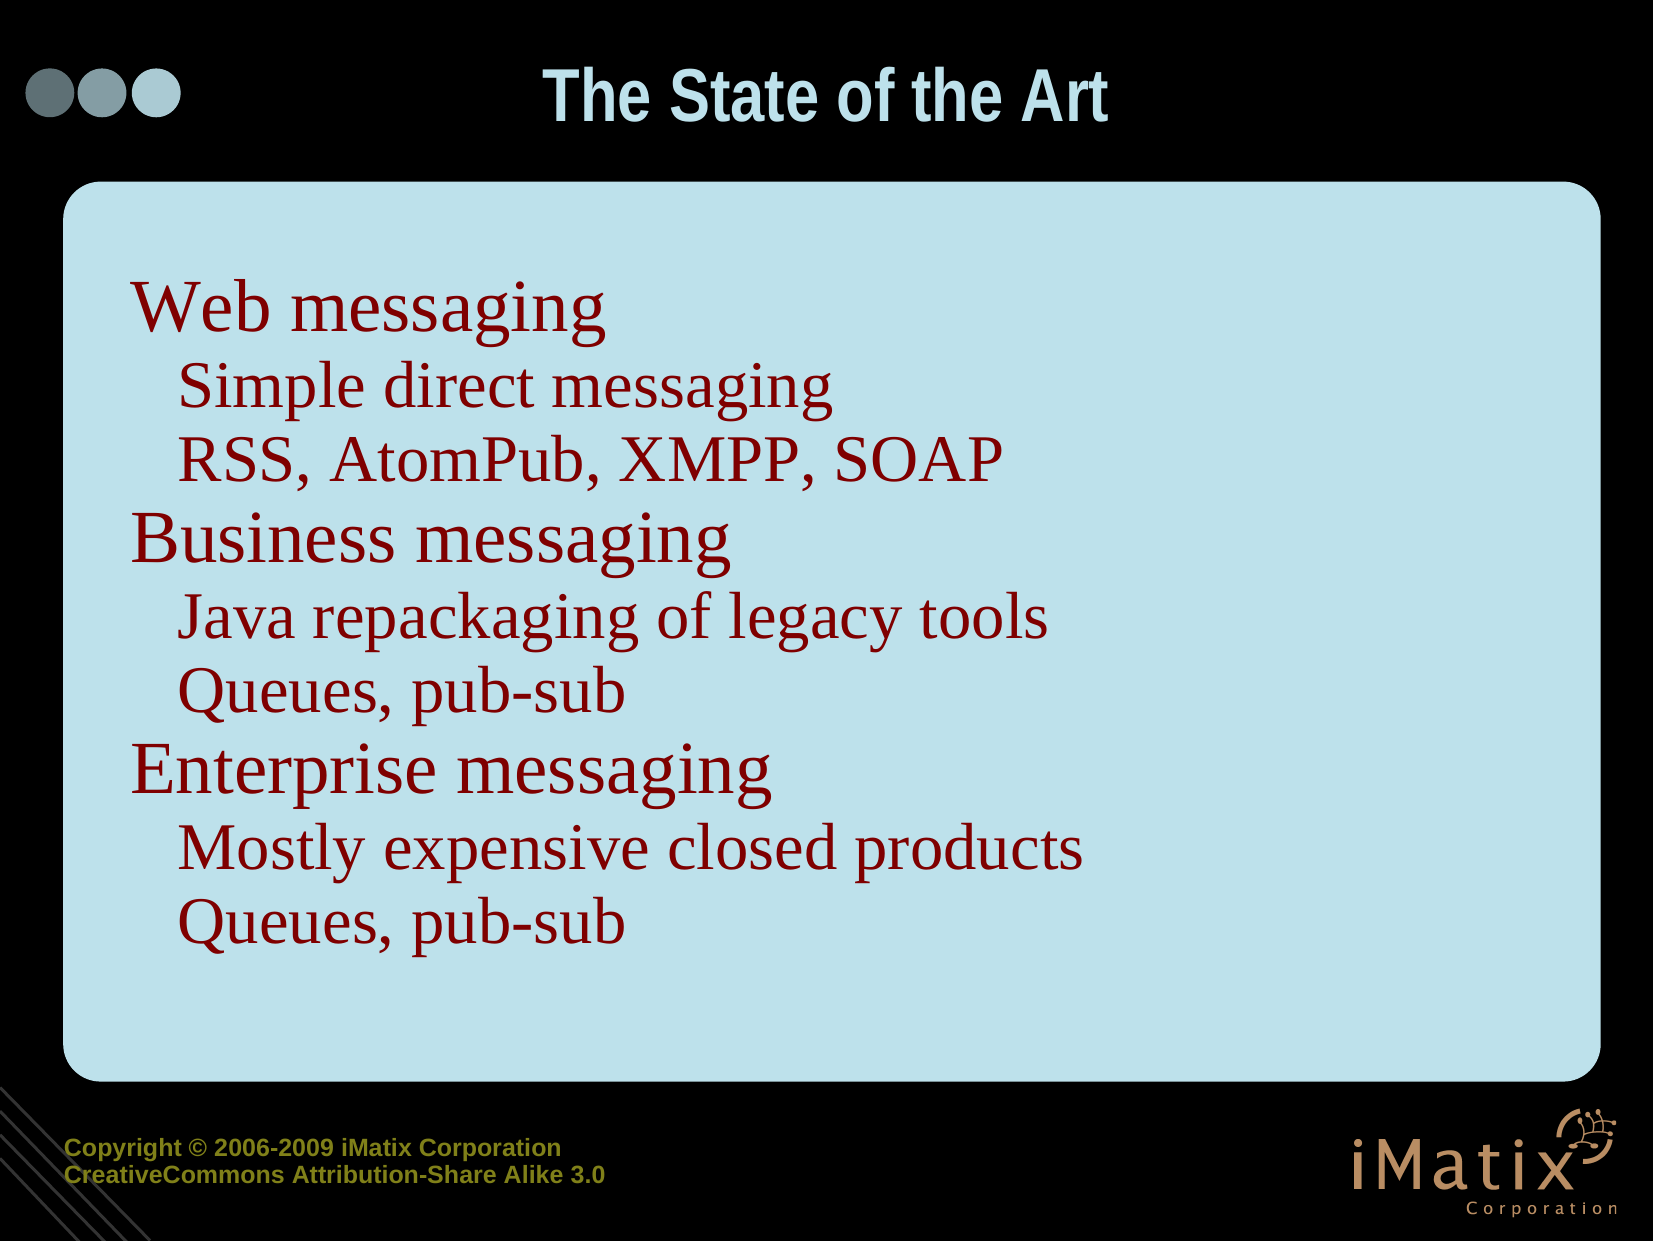

# The State of the Art
Web messaging
Simple direct messaging
RSS, AtomPub, XMPP, SOAP
Business messaging
Java repackaging of legacy tools
Queues, pub-sub
Enterprise messaging
Mostly expensive closed products
Queues, pub-sub